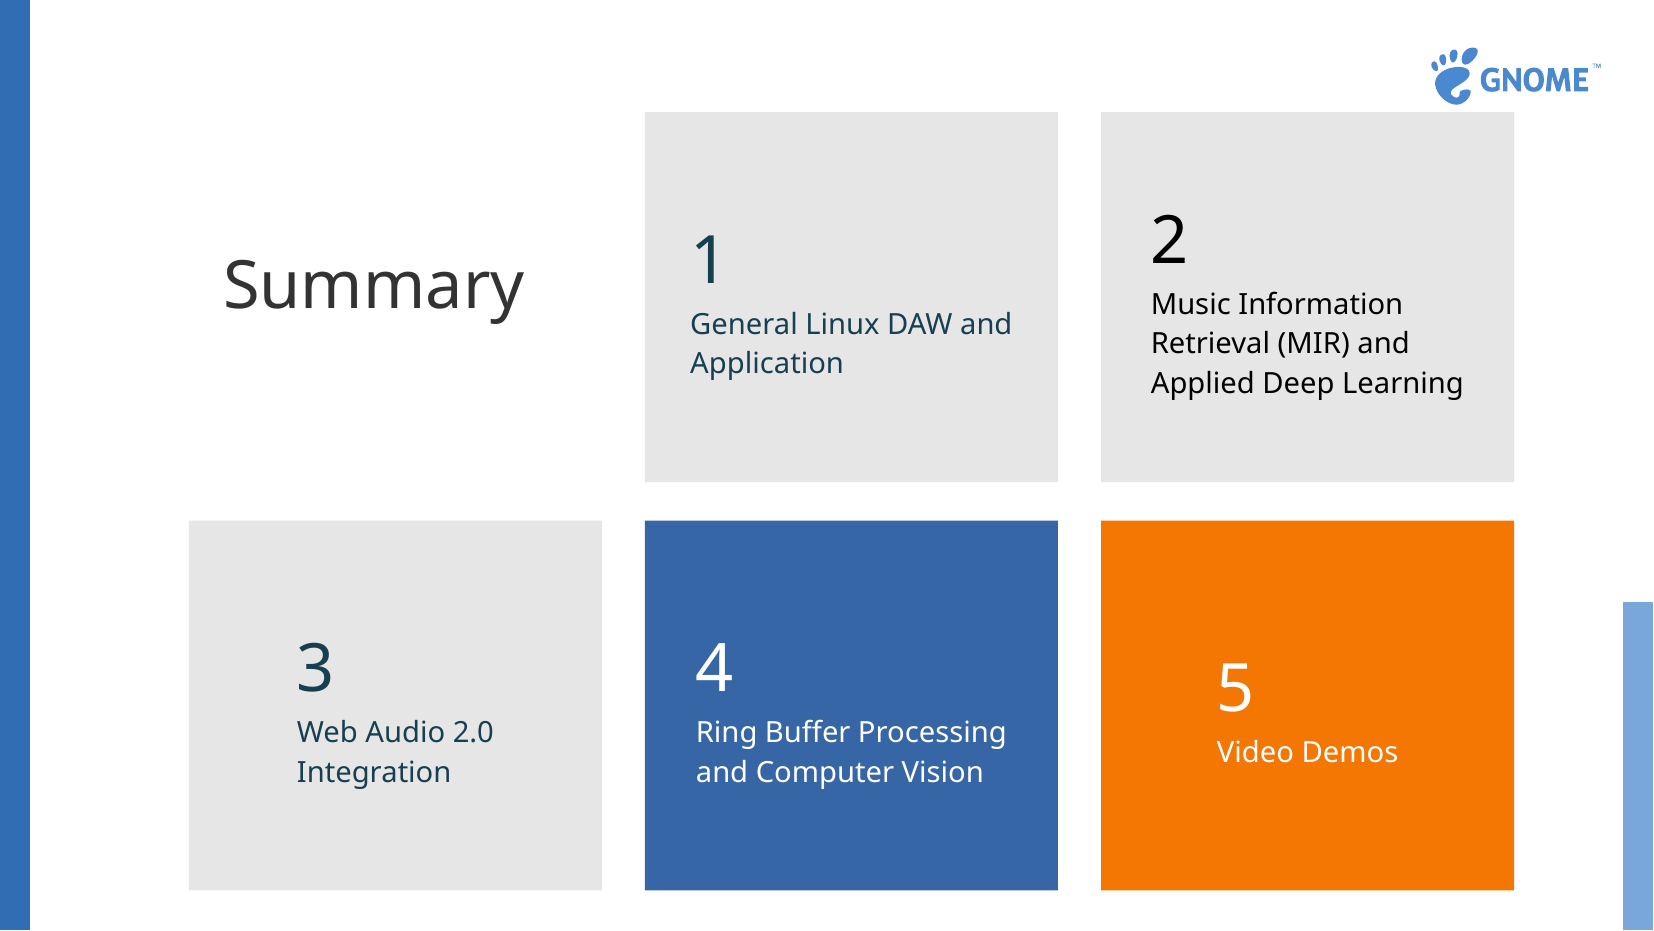

# Summary
1
General Linux DAW and
Application
2
Music Information
Retrieval (MIR) and
Applied Deep Learning
3
Web Audio 2.0
Integration
4
Ring Buffer Processing
and Computer Vision
5
Video Demos